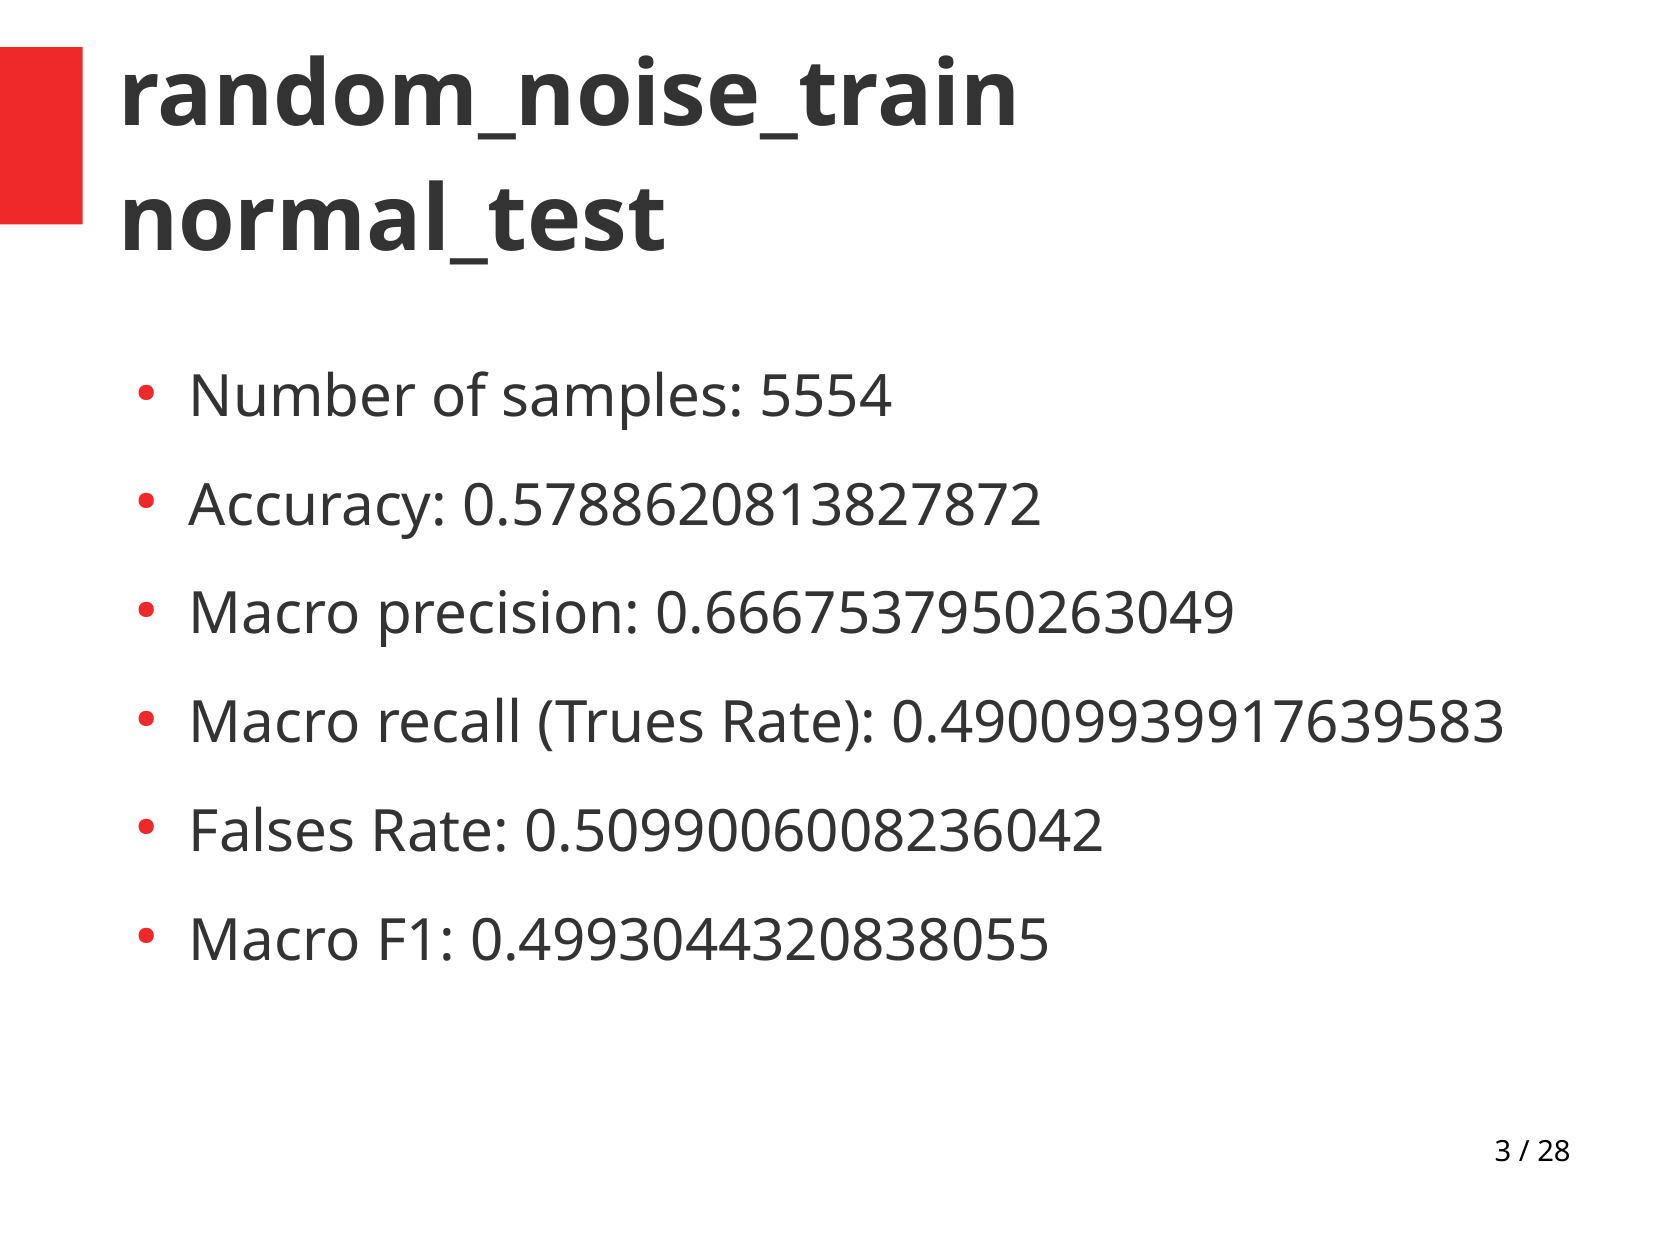

# random_noise_train normal_test
Number of samples: 5554
Accuracy: 0.5788620813827872
Macro precision: 0.6667537950263049
Macro recall (Trues Rate): 0.49009939917639583
Falses Rate: 0.5099006008236042
Macro F1: 0.4993044320838055
3